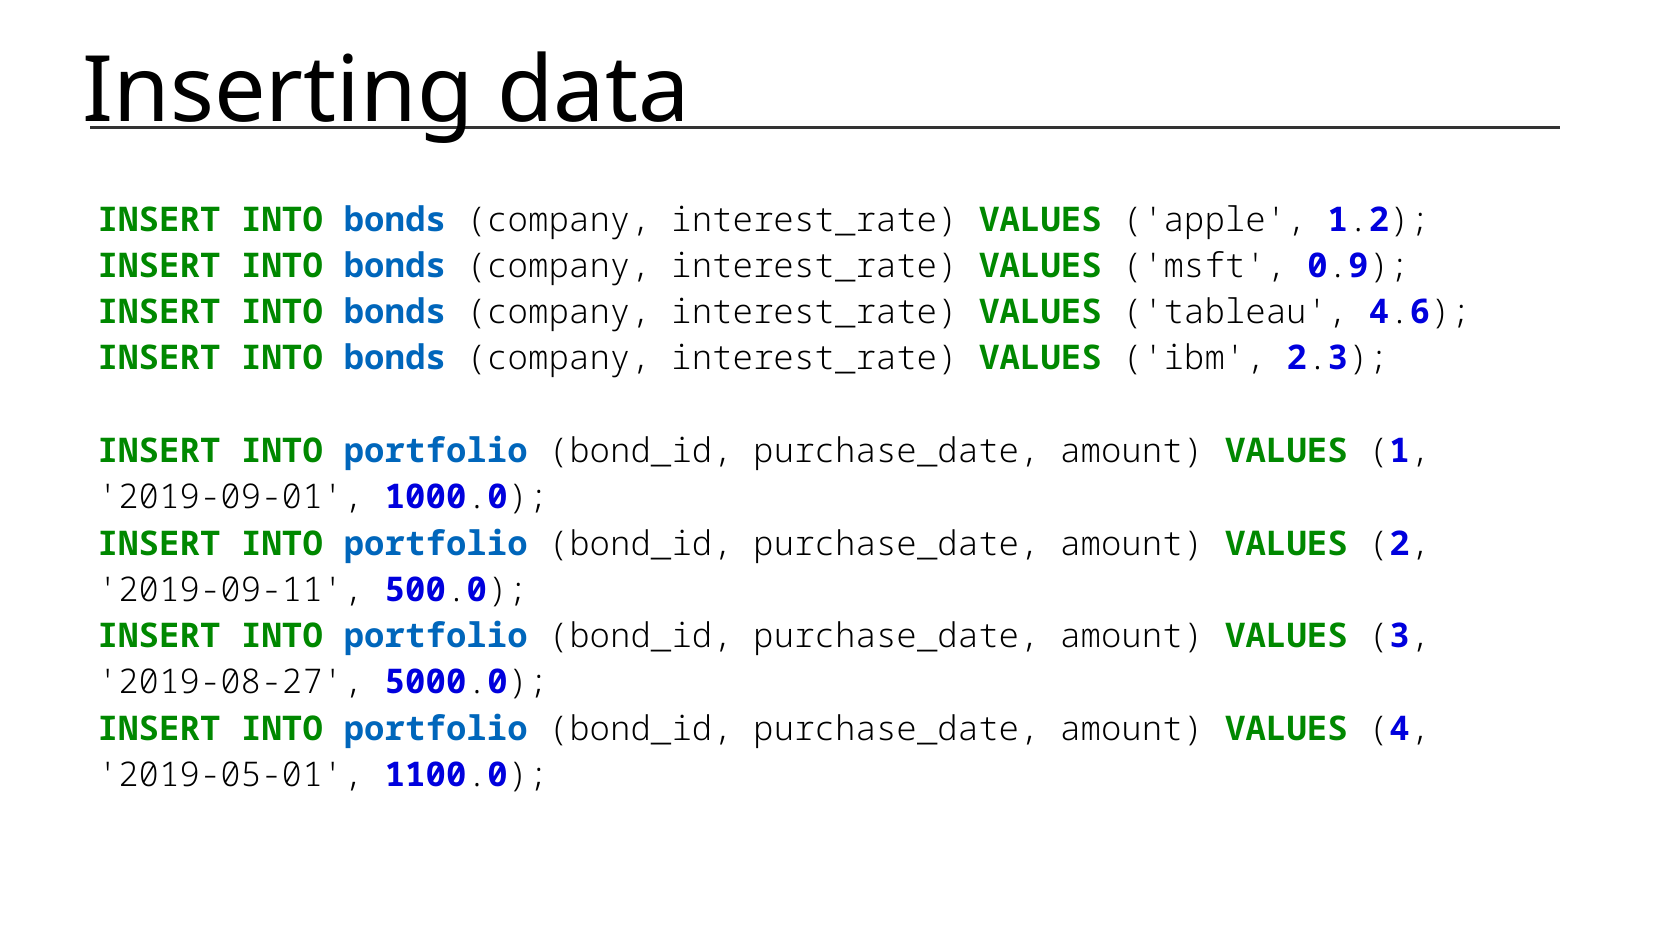

# Inserting data
INSERT INTO bonds (company, interest_rate) VALUES ('apple', 1.2);
INSERT INTO bonds (company, interest_rate) VALUES ('msft', 0.9);
INSERT INTO bonds (company, interest_rate) VALUES ('tableau', 4.6);
INSERT INTO bonds (company, interest_rate) VALUES ('ibm', 2.3);
INSERT INTO portfolio (bond_id, purchase_date, amount) VALUES (1, '2019-09-01', 1000.0);
INSERT INTO portfolio (bond_id, purchase_date, amount) VALUES (2, '2019-09-11', 500.0);
INSERT INTO portfolio (bond_id, purchase_date, amount) VALUES (3, '2019-08-27', 5000.0);
INSERT INTO portfolio (bond_id, purchase_date, amount) VALUES (4, '2019-05-01', 1100.0);